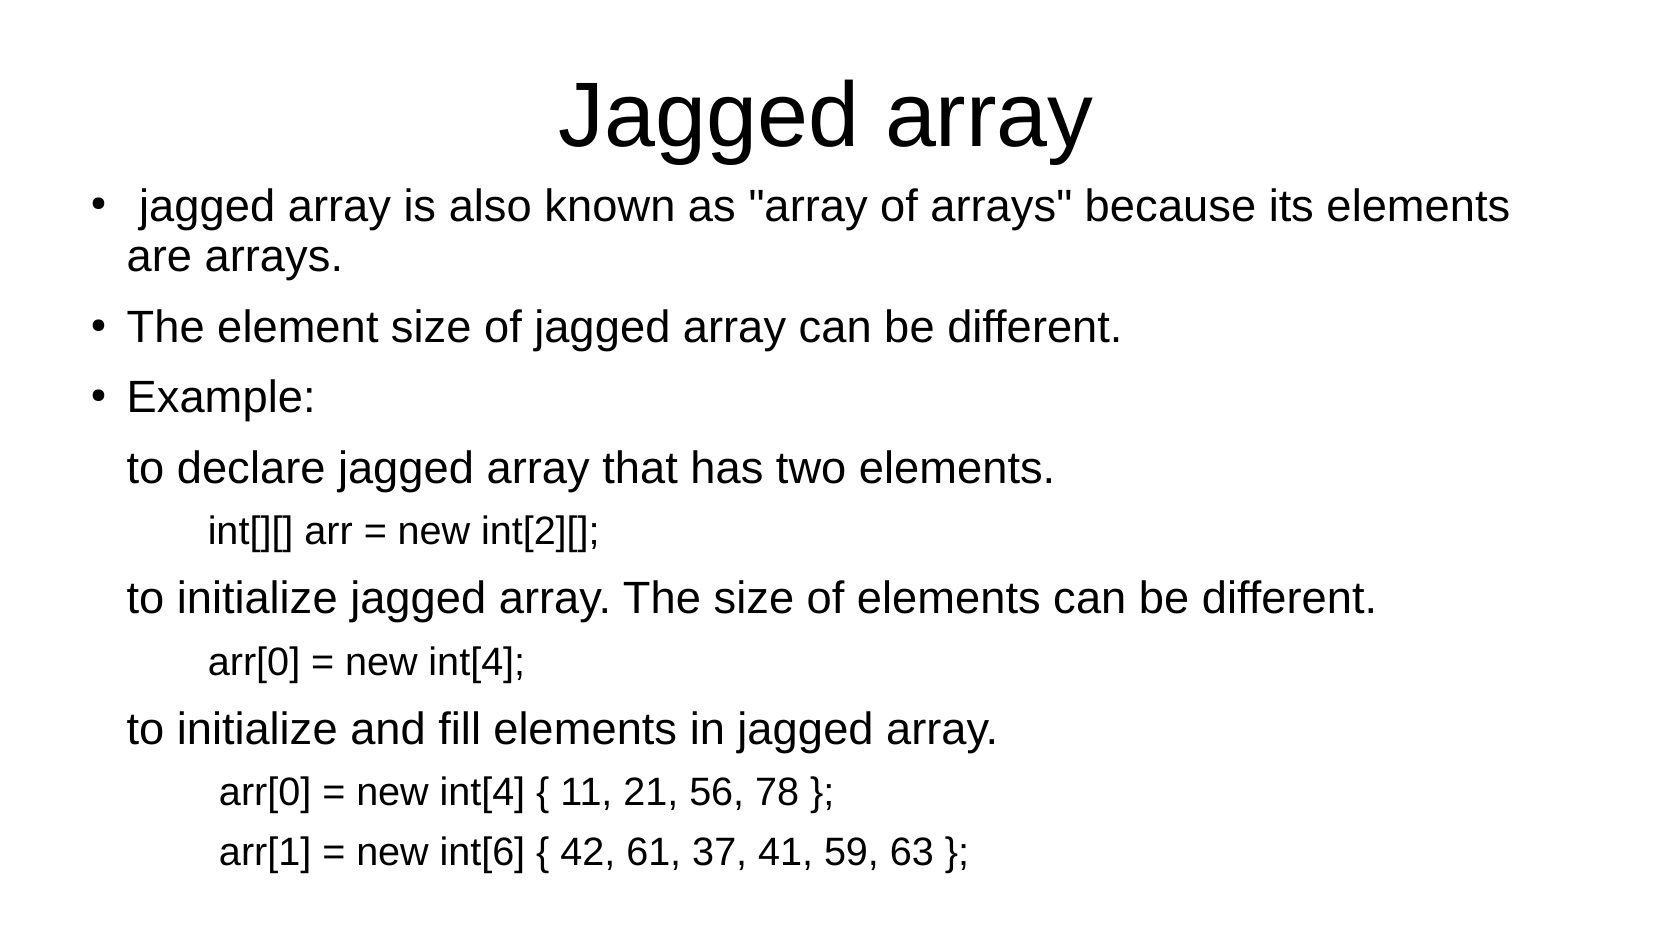

# Jagged array
 jagged array is also known as "array of arrays" because its elements are arrays.
The element size of jagged array can be different.
Example:
to declare jagged array that has two elements.
 int[][] arr = new int[2][];
to initialize jagged array. The size of elements can be different.
 arr[0] = new int[4];
to initialize and fill elements in jagged array.
 arr[0] = new int[4] { 11, 21, 56, 78 };
 arr[1] = new int[6] { 42, 61, 37, 41, 59, 63 };